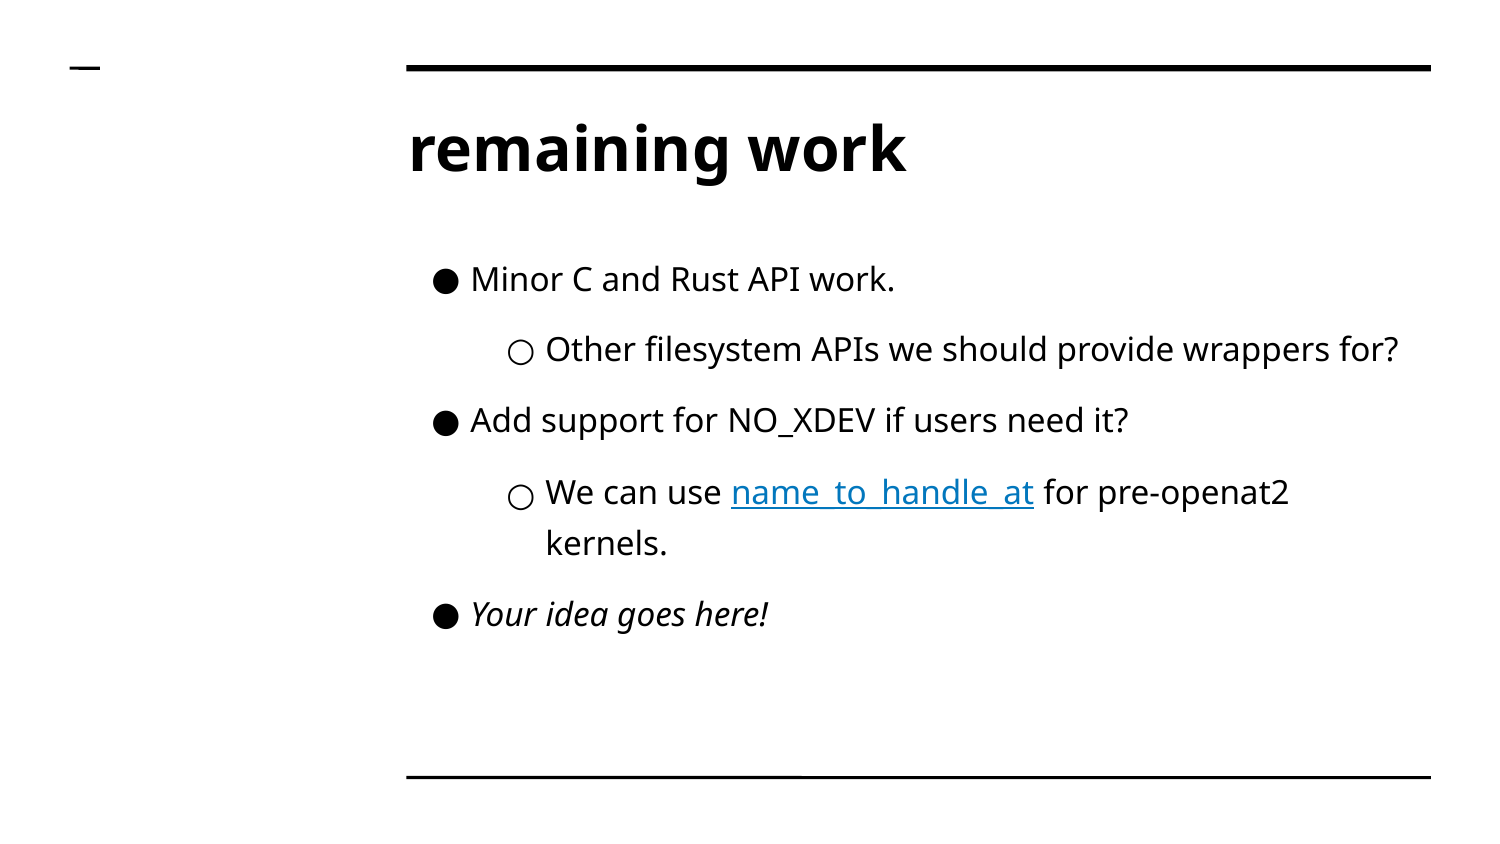

# remaining work
Minor C and Rust API work.
Other filesystem APIs we should provide wrappers for?
Add support for NO_XDEV if users need it?
We can use name_to_handle_at for pre-openat2 kernels.
Your idea goes here!